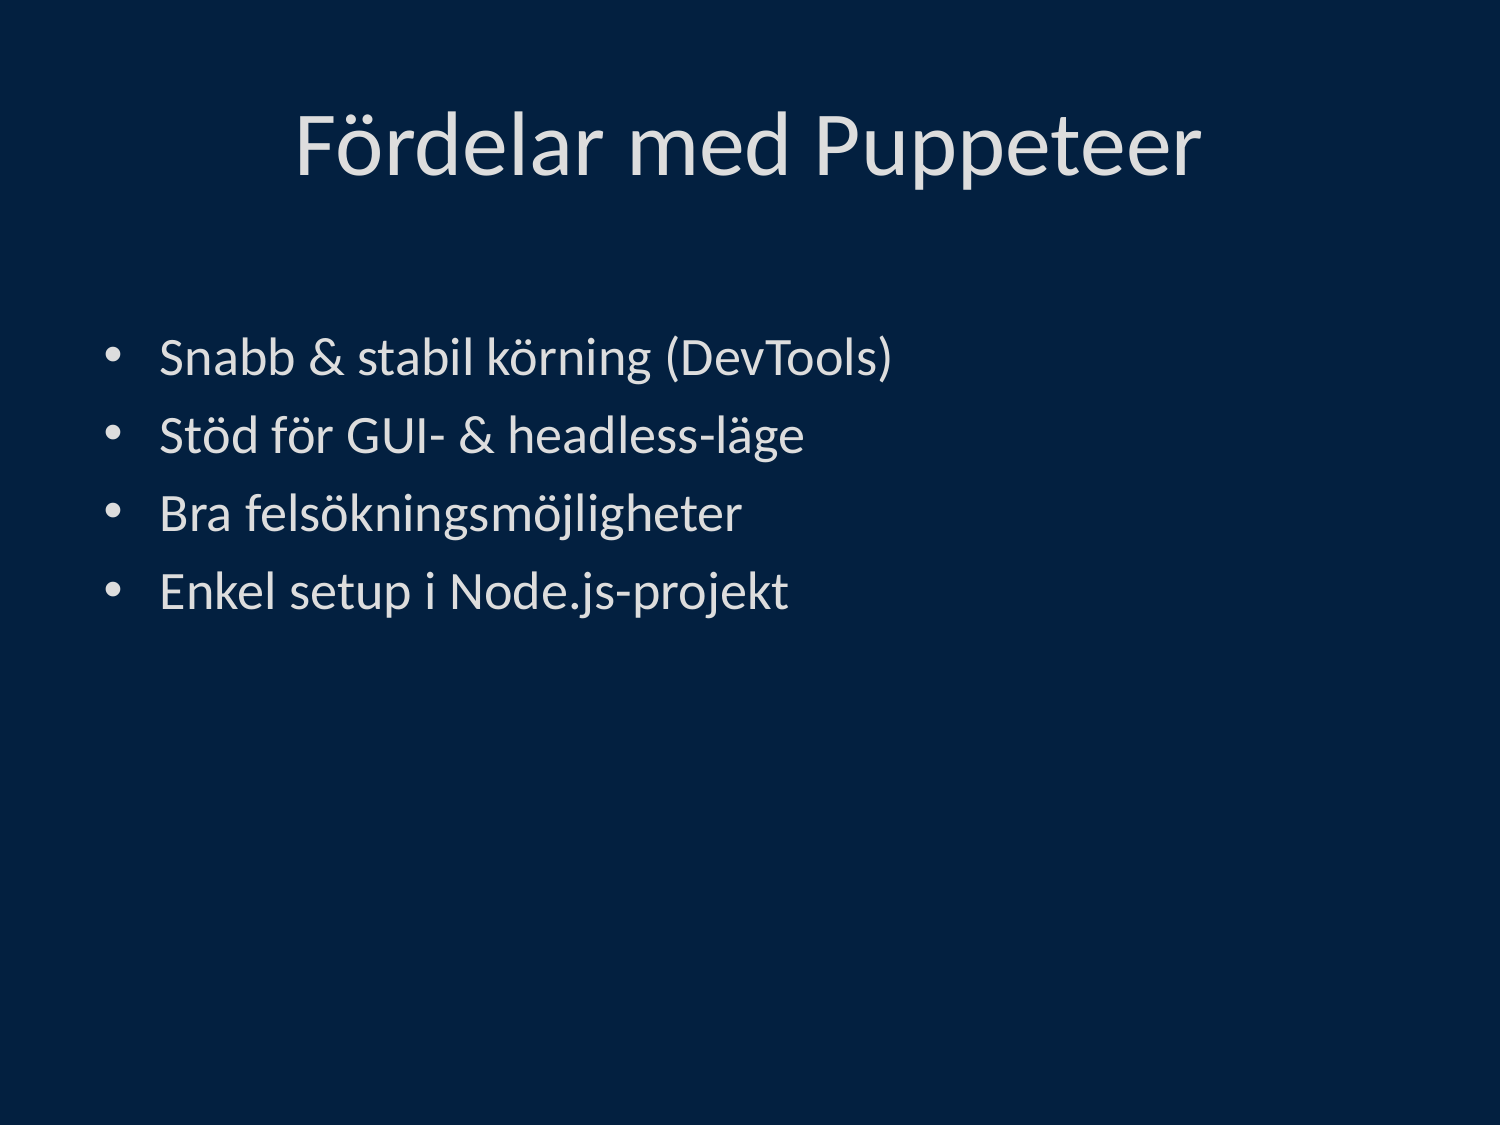

# Fördelar med Puppeteer
Snabb & stabil körning (DevTools)
Stöd för GUI- & headless-läge
Bra felsökningsmöjligheter
Enkel setup i Node.js-projekt